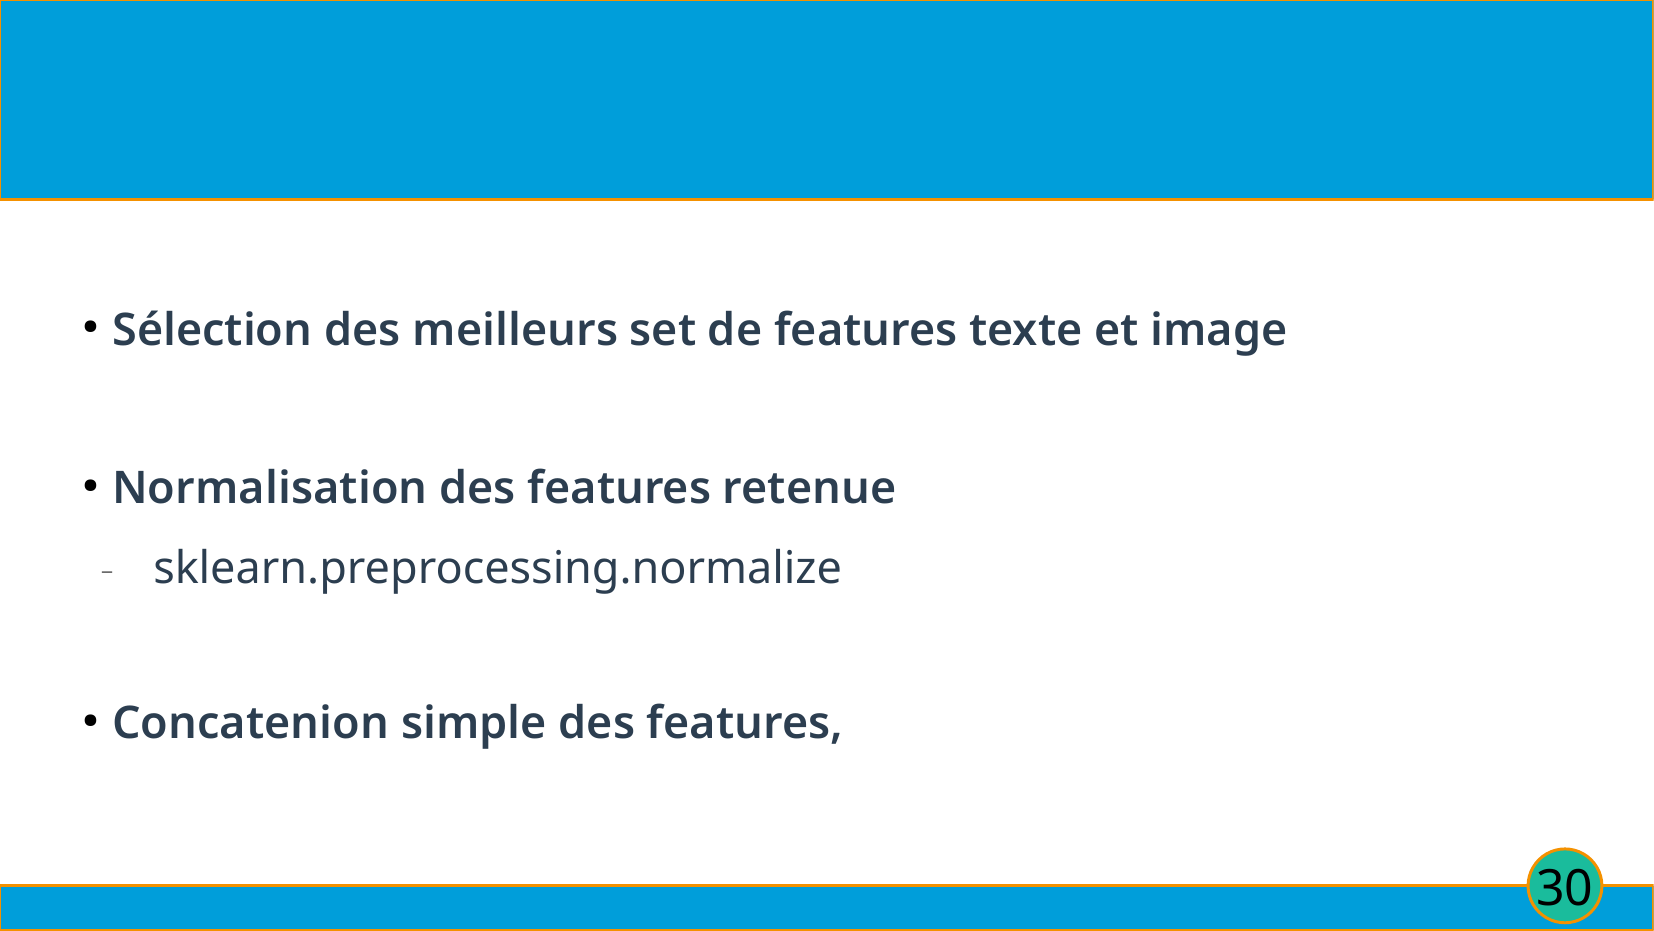

#
Sélection des meilleurs set de features texte et image
Normalisation des features retenue
 sklearn.preprocessing.normalize
Concatenion simple des features,